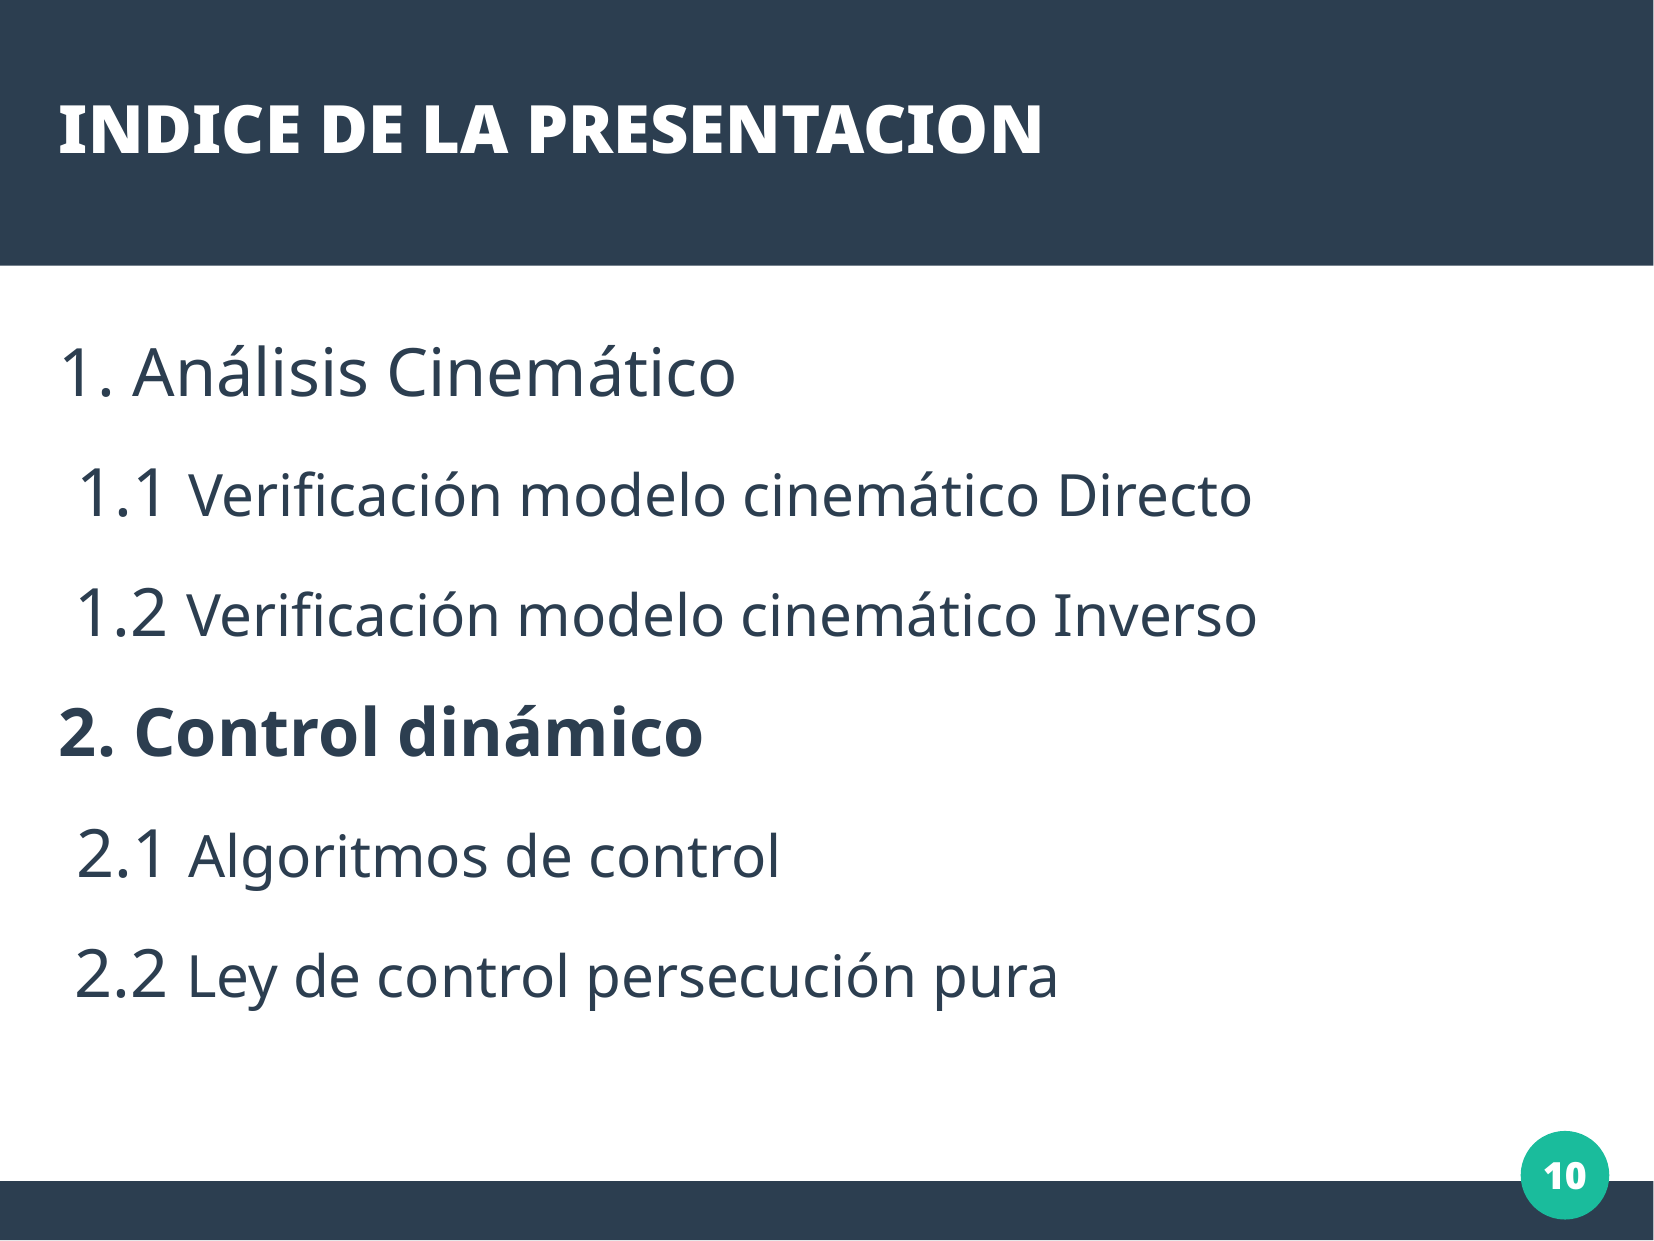

# INDICE DE LA PRESENTACION
1. Análisis Cinemático
 1.1 Verificación modelo cinemático Directo
 1.2 Verificación modelo cinemático Inverso
2. Control dinámico
 2.1 Algoritmos de control
 2.2 Ley de control persecución pura
10